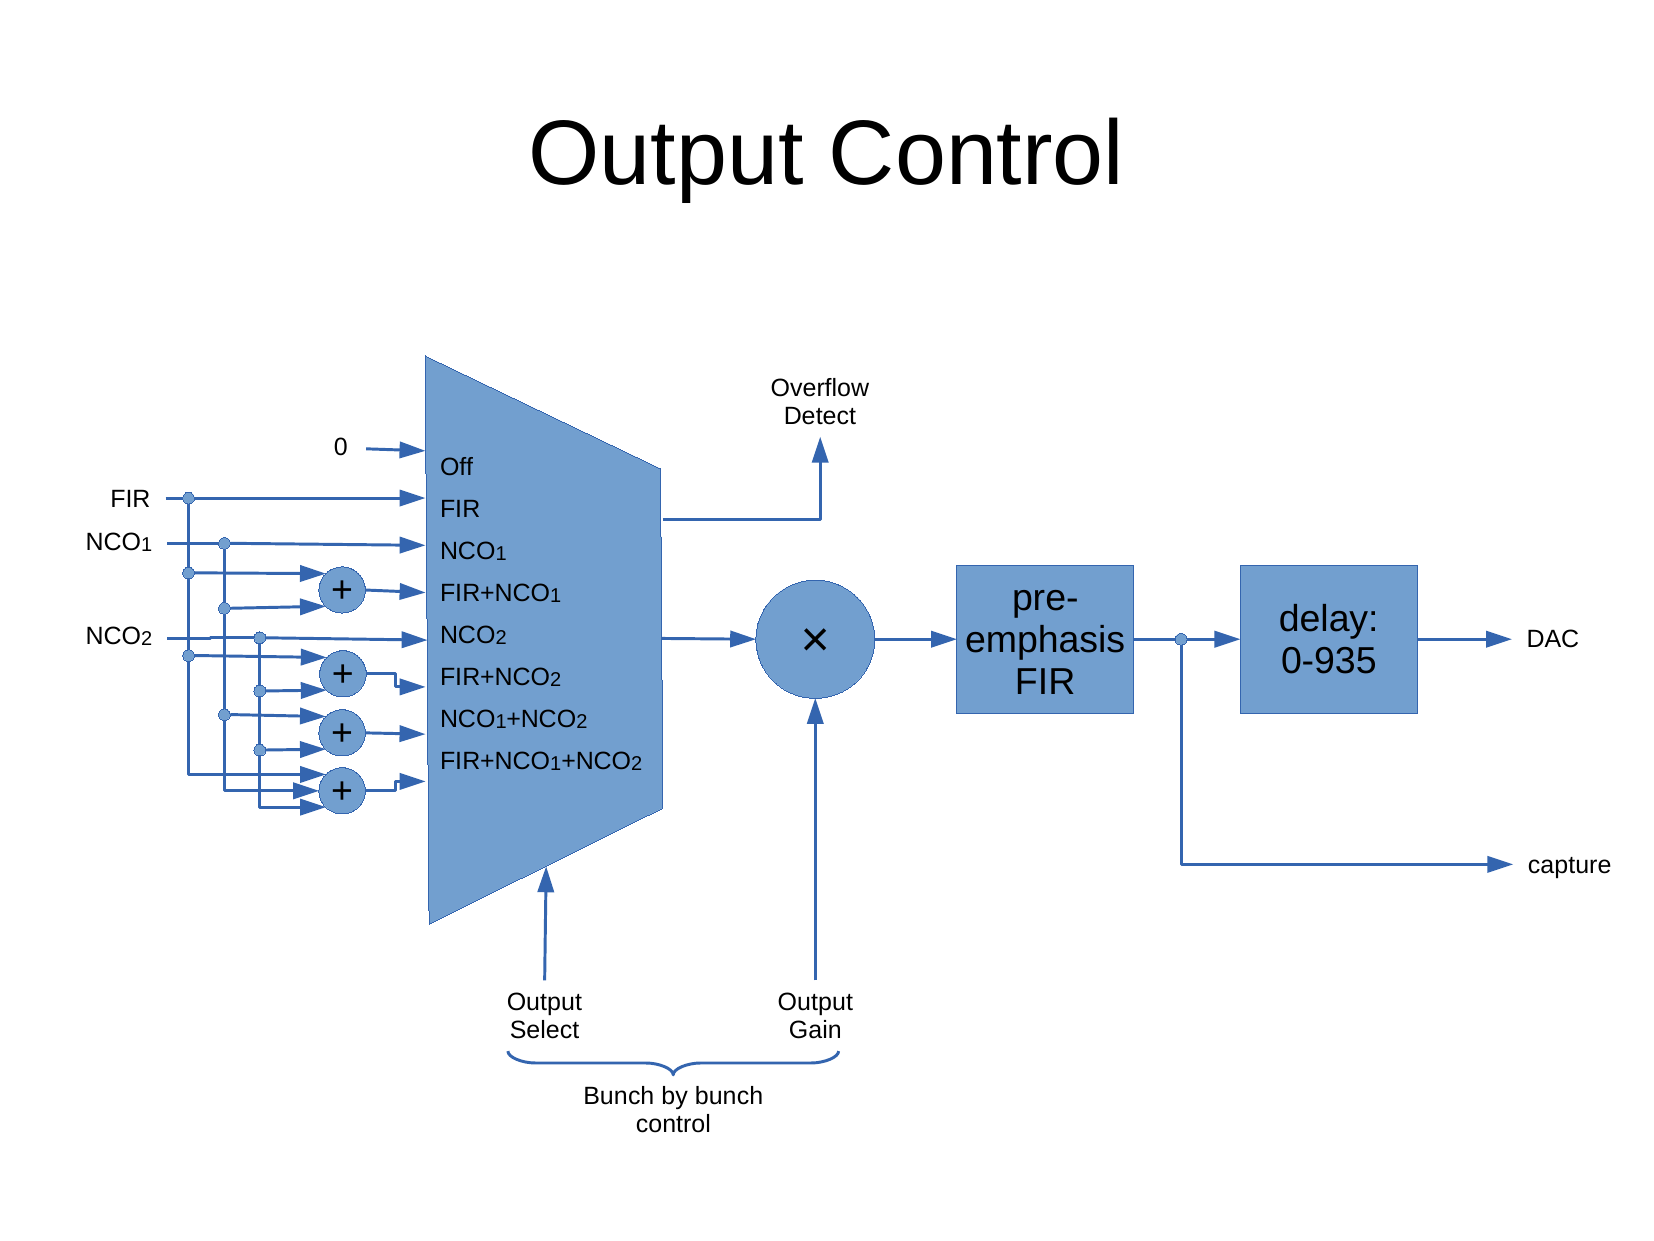

# Output Control
Overflow
Detect
0
Off
FIR
NCO1
FIR+NCO1
NCO2
FIR+NCO2
NCO1+NCO2
FIR+NCO1+NCO2
FIR
NCO1
pre-
emphasis
FIR
delay:
0-935
+
×
NCO2
DAC
+
+
+
capture
Output
Select
Output
Gain
Bunch by bunch
control